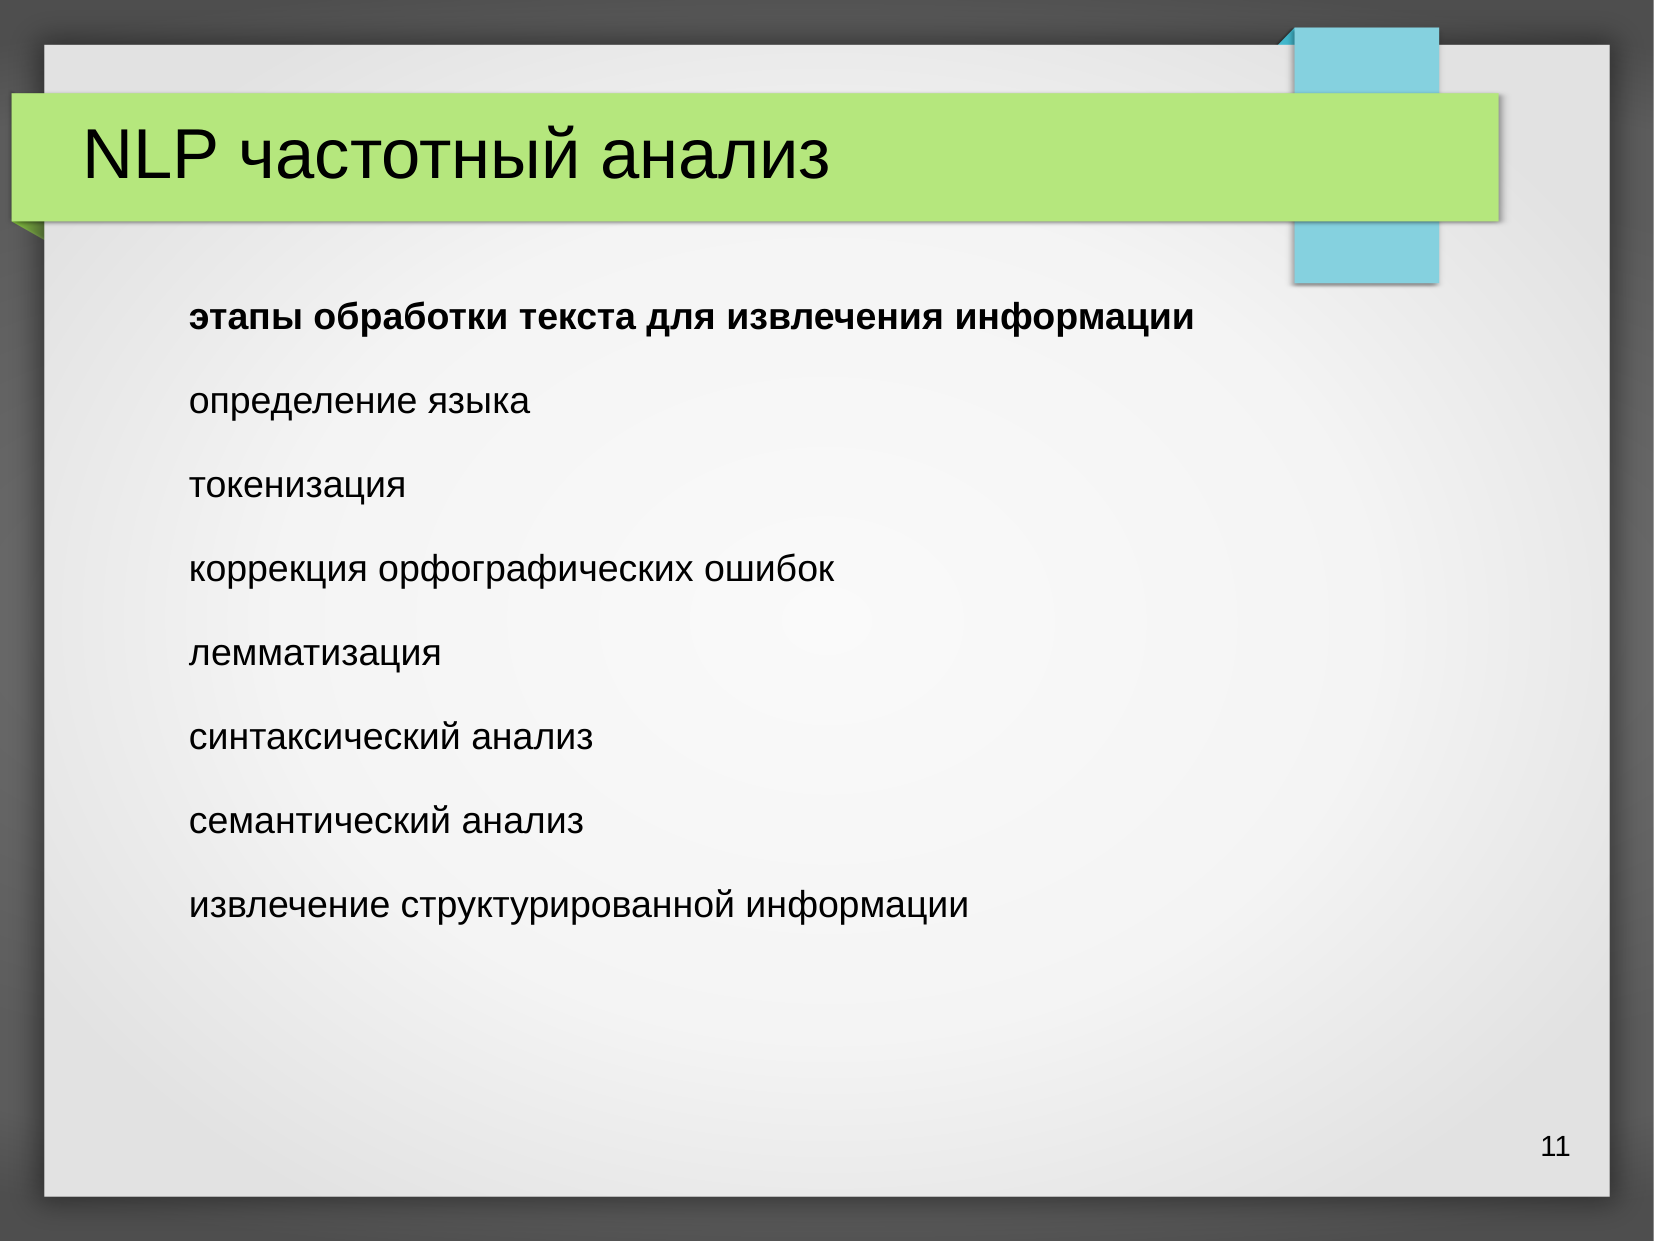

# NLP частотный анализ
этапы обработки текста для извлечения информации
определение языка
токенизация
коррекция орфографических ошибок
лемматизация
синтаксический анализ
семантический анализ
извлечение структурированной информации
11